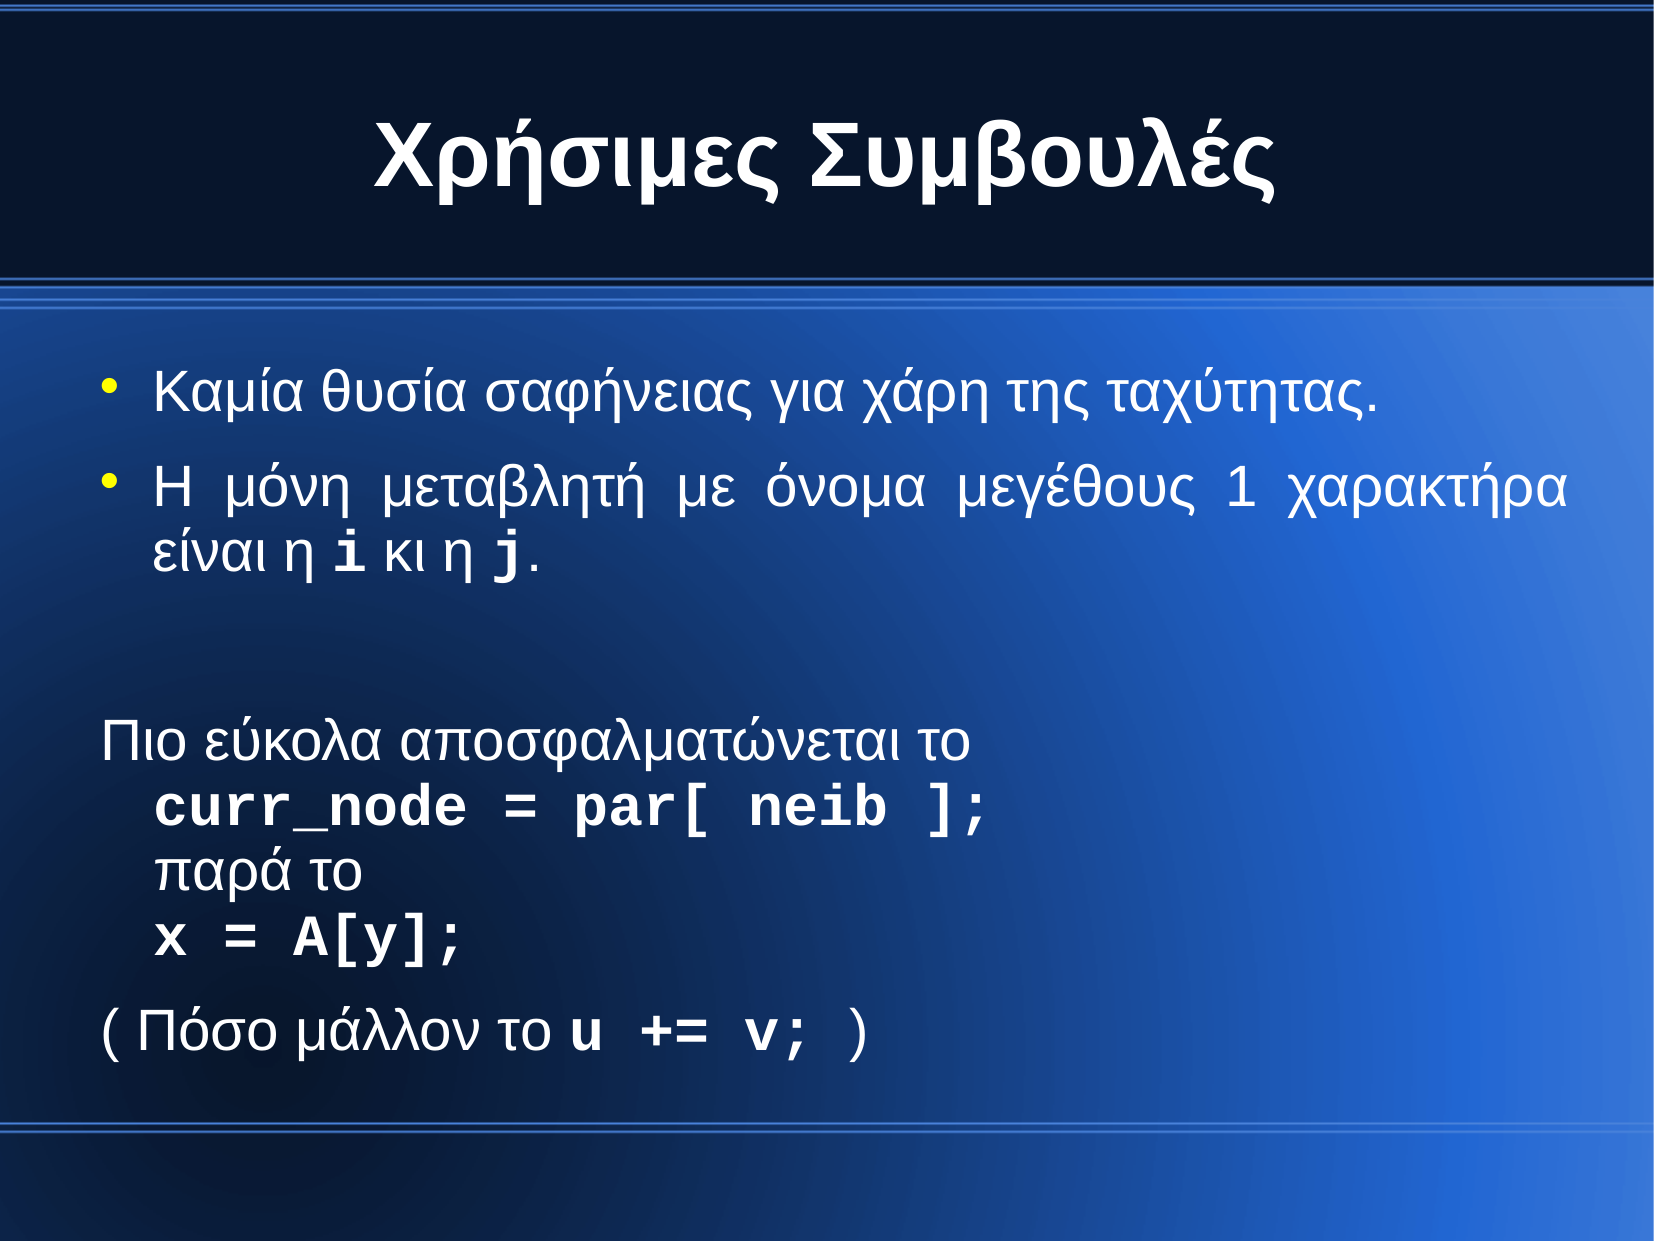

# Χρήσιμες Συμβουλές
Καμία θυσία σαφήνειας για χάρη της ταχύτητας.
Η μόνη μεταβλητή με όνομα μεγέθους 1 χαρακτήρα είναι η i κι η j.
Πιο εύκολα αποσφαλματώνεται το
curr_node = par[ neib ];
παρά το
x = A[y];
( Πόσο μάλλον το u += v; )